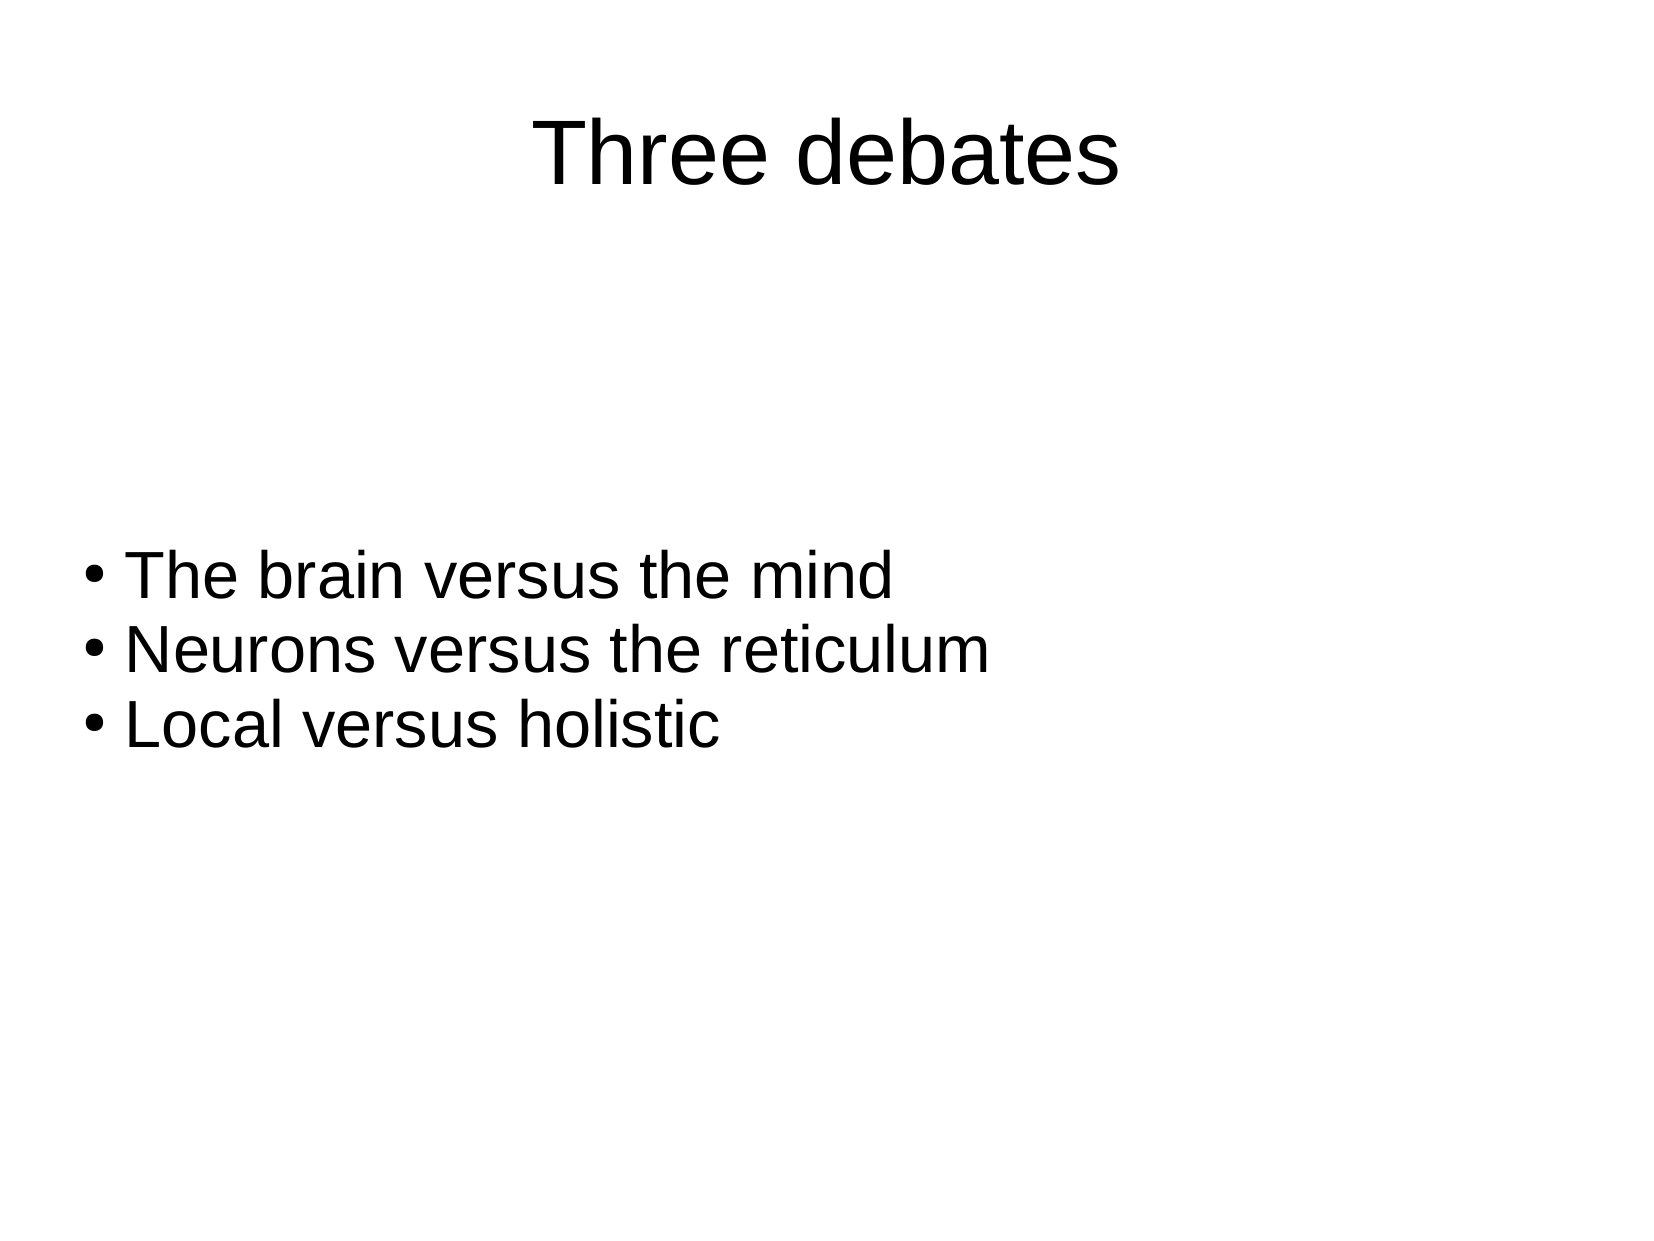

# Three debates
 The brain versus the mind
 Neurons versus the reticulum
 Local versus holistic